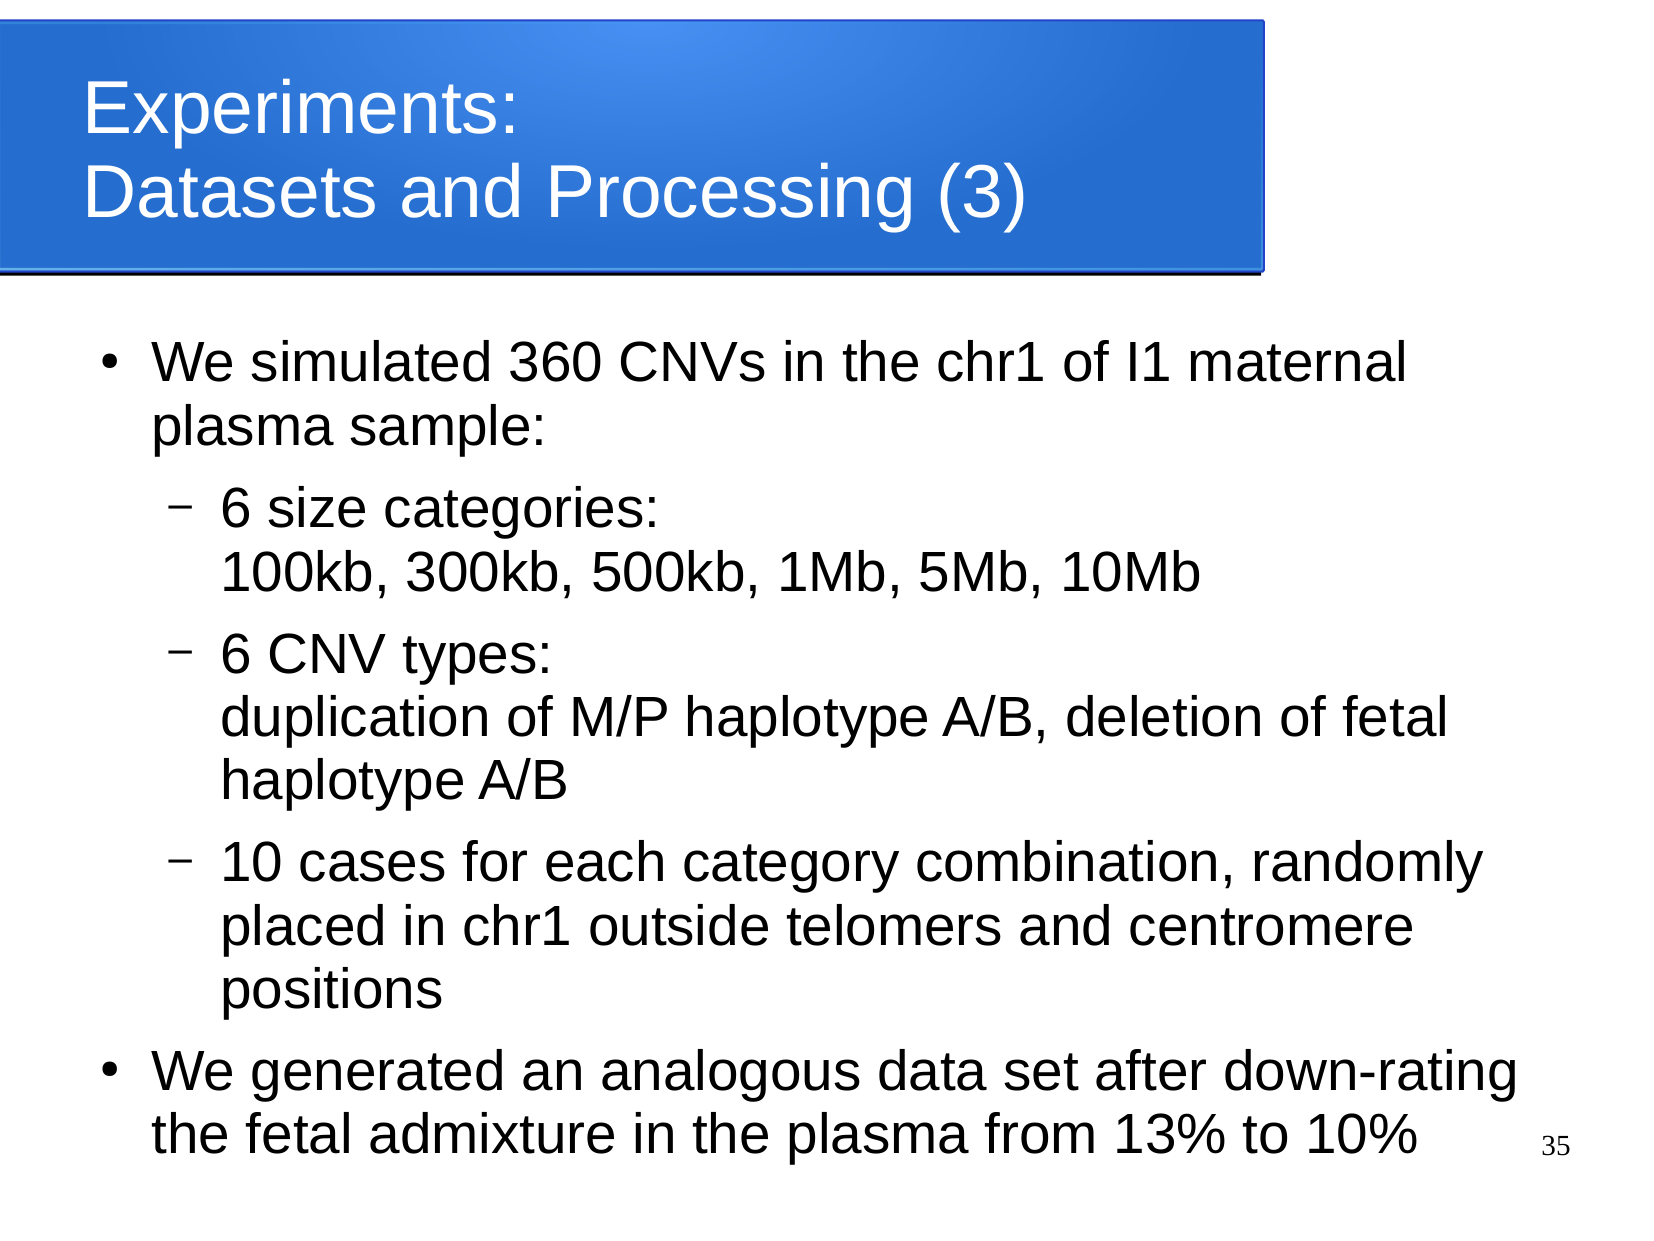

# Experiments: Datasets and Processing (3)
We simulated 360 CNVs in the chr1 of I1 maternal plasma sample:
6 size categories:
100kb, 300kb, 500kb, 1Mb, 5Mb, 10Mb
6 CNV types:
duplication of M/P haplotype A/B, deletion of fetal haplotype A/B
10 cases for each category combination, randomly placed in chr1 outside telomers and centromere positions
We generated an analogous data set after down-rating the fetal admixture in the plasma from 13% to 10%
35